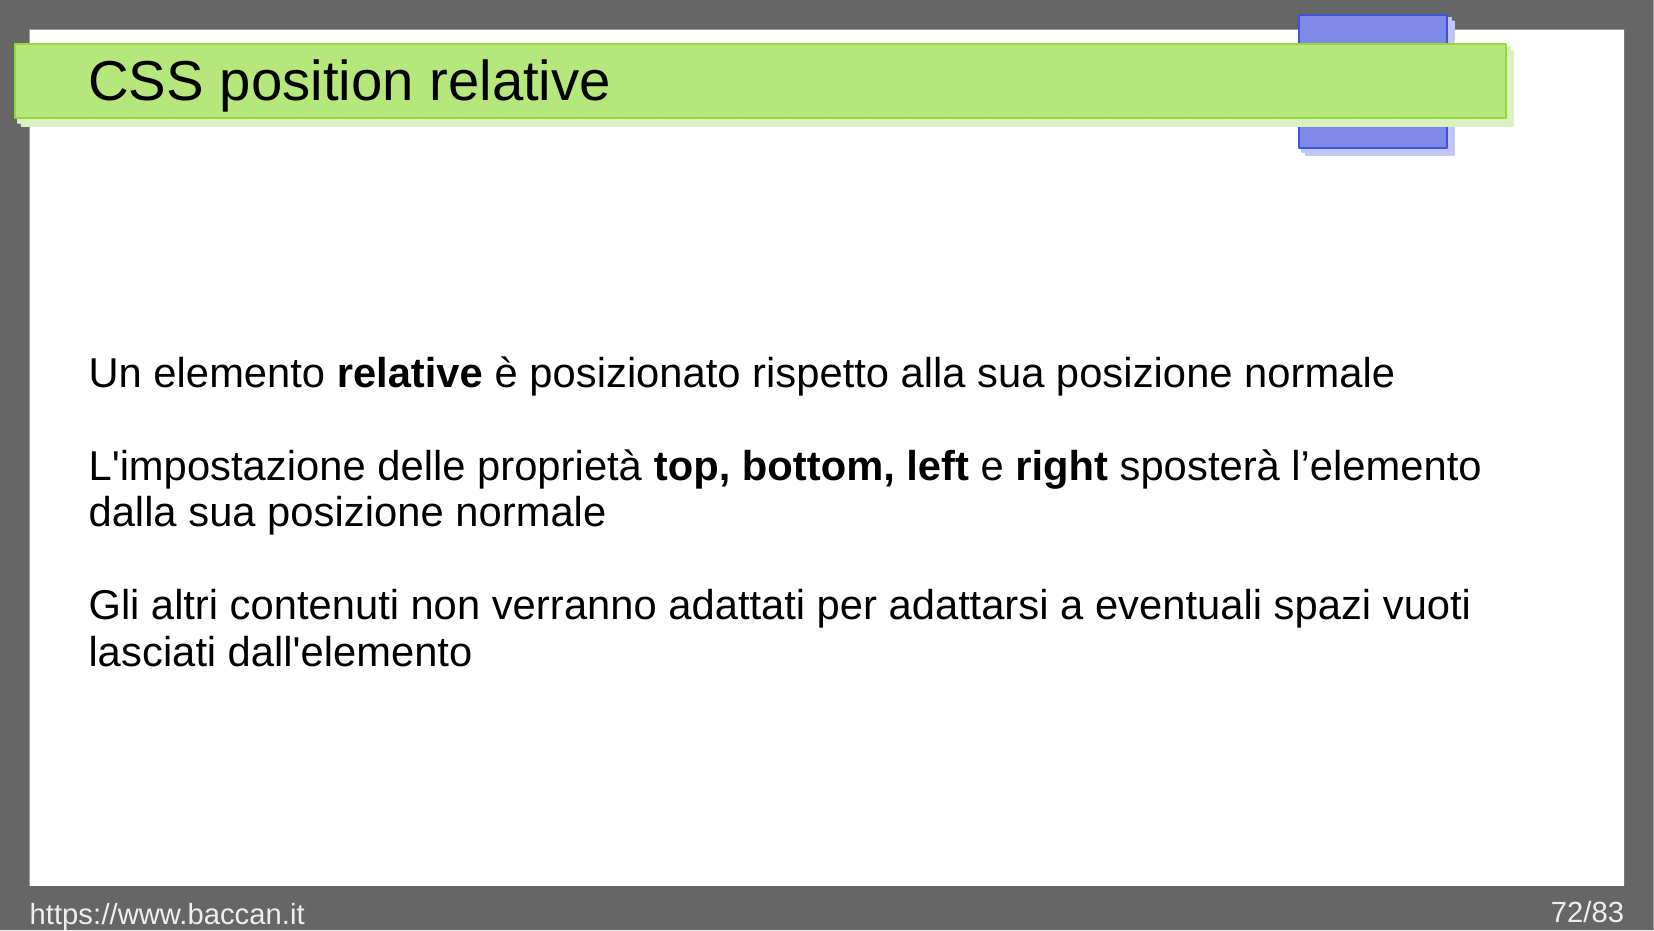

# CSS position relative
Un elemento relative è posizionato rispetto alla sua posizione normale
L'impostazione delle proprietà top, bottom, left e right sposterà l’elemento dalla sua posizione normale
Gli altri contenuti non verranno adattati per adattarsi a eventuali spazi vuoti lasciati dall'elemento
72
https://www.baccan.it